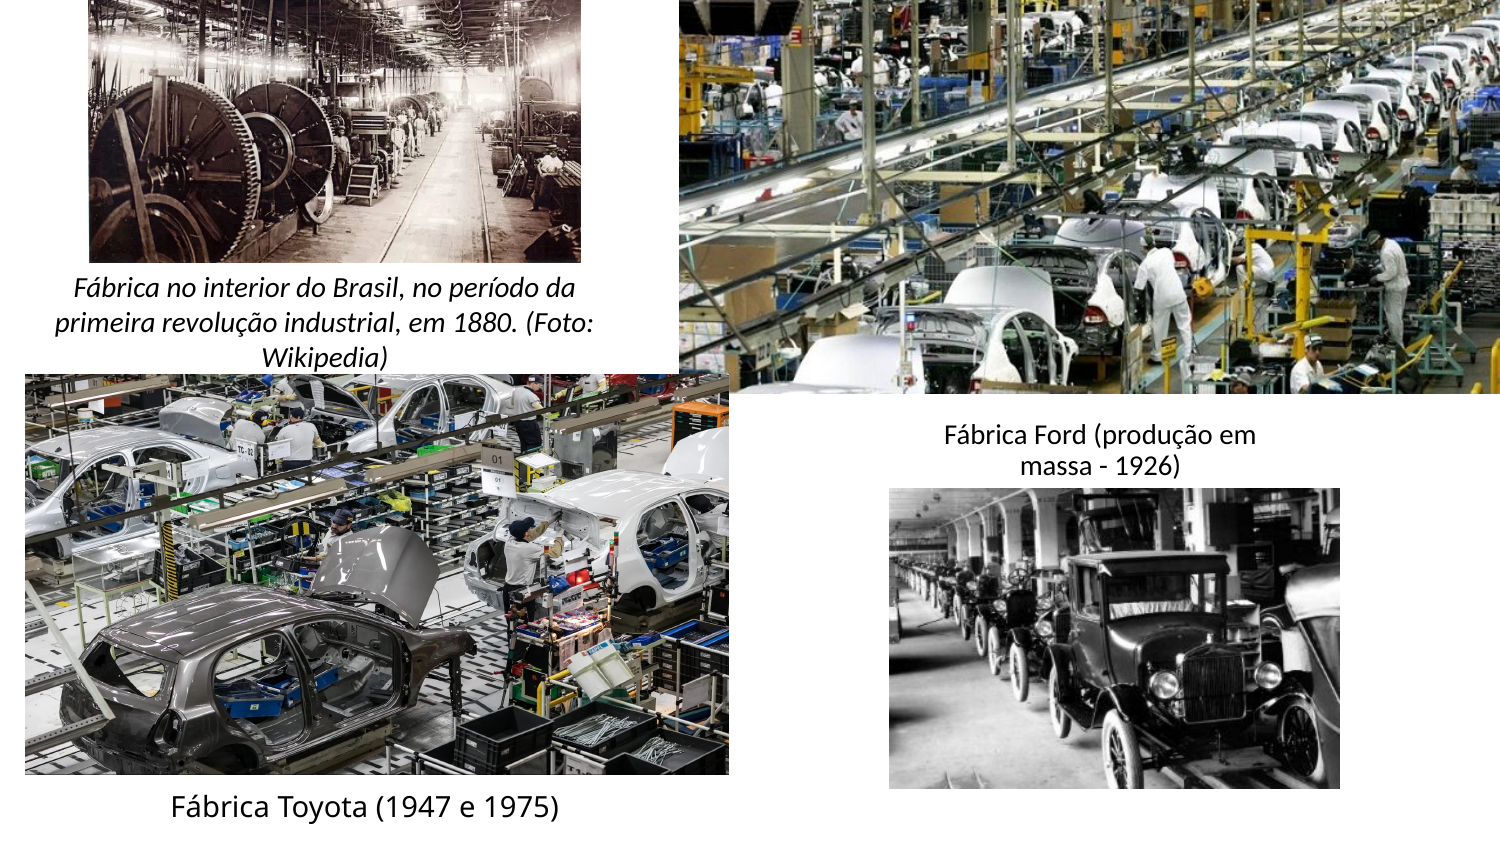

Fábrica no interior do Brasil, no período da primeira revolução industrial, em 1880. (Foto: Wikipedia)
Fábrica Ford (produção em massa - 1926)
# Fábrica Toyota (1947 e 1975)